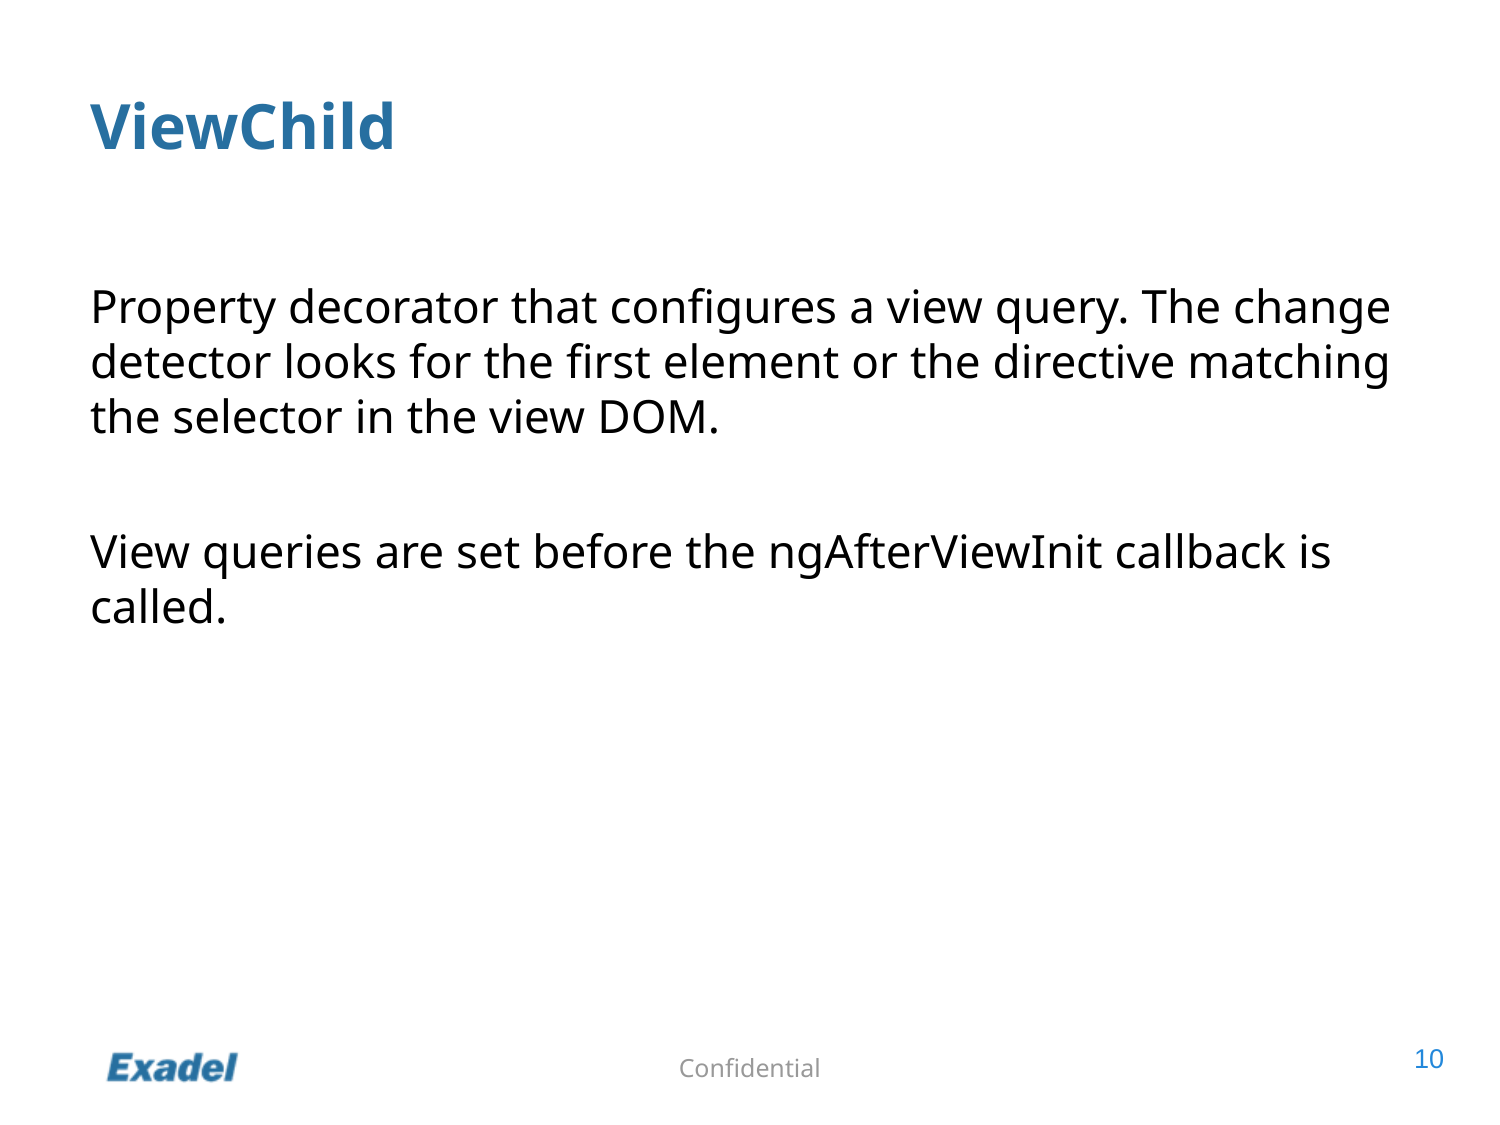

# ViewChild
Property decorator that configures a view query. The change detector looks for the first element or the directive matching the selector in the view DOM.
View queries are set before the ngAfterViewInit callback is called.